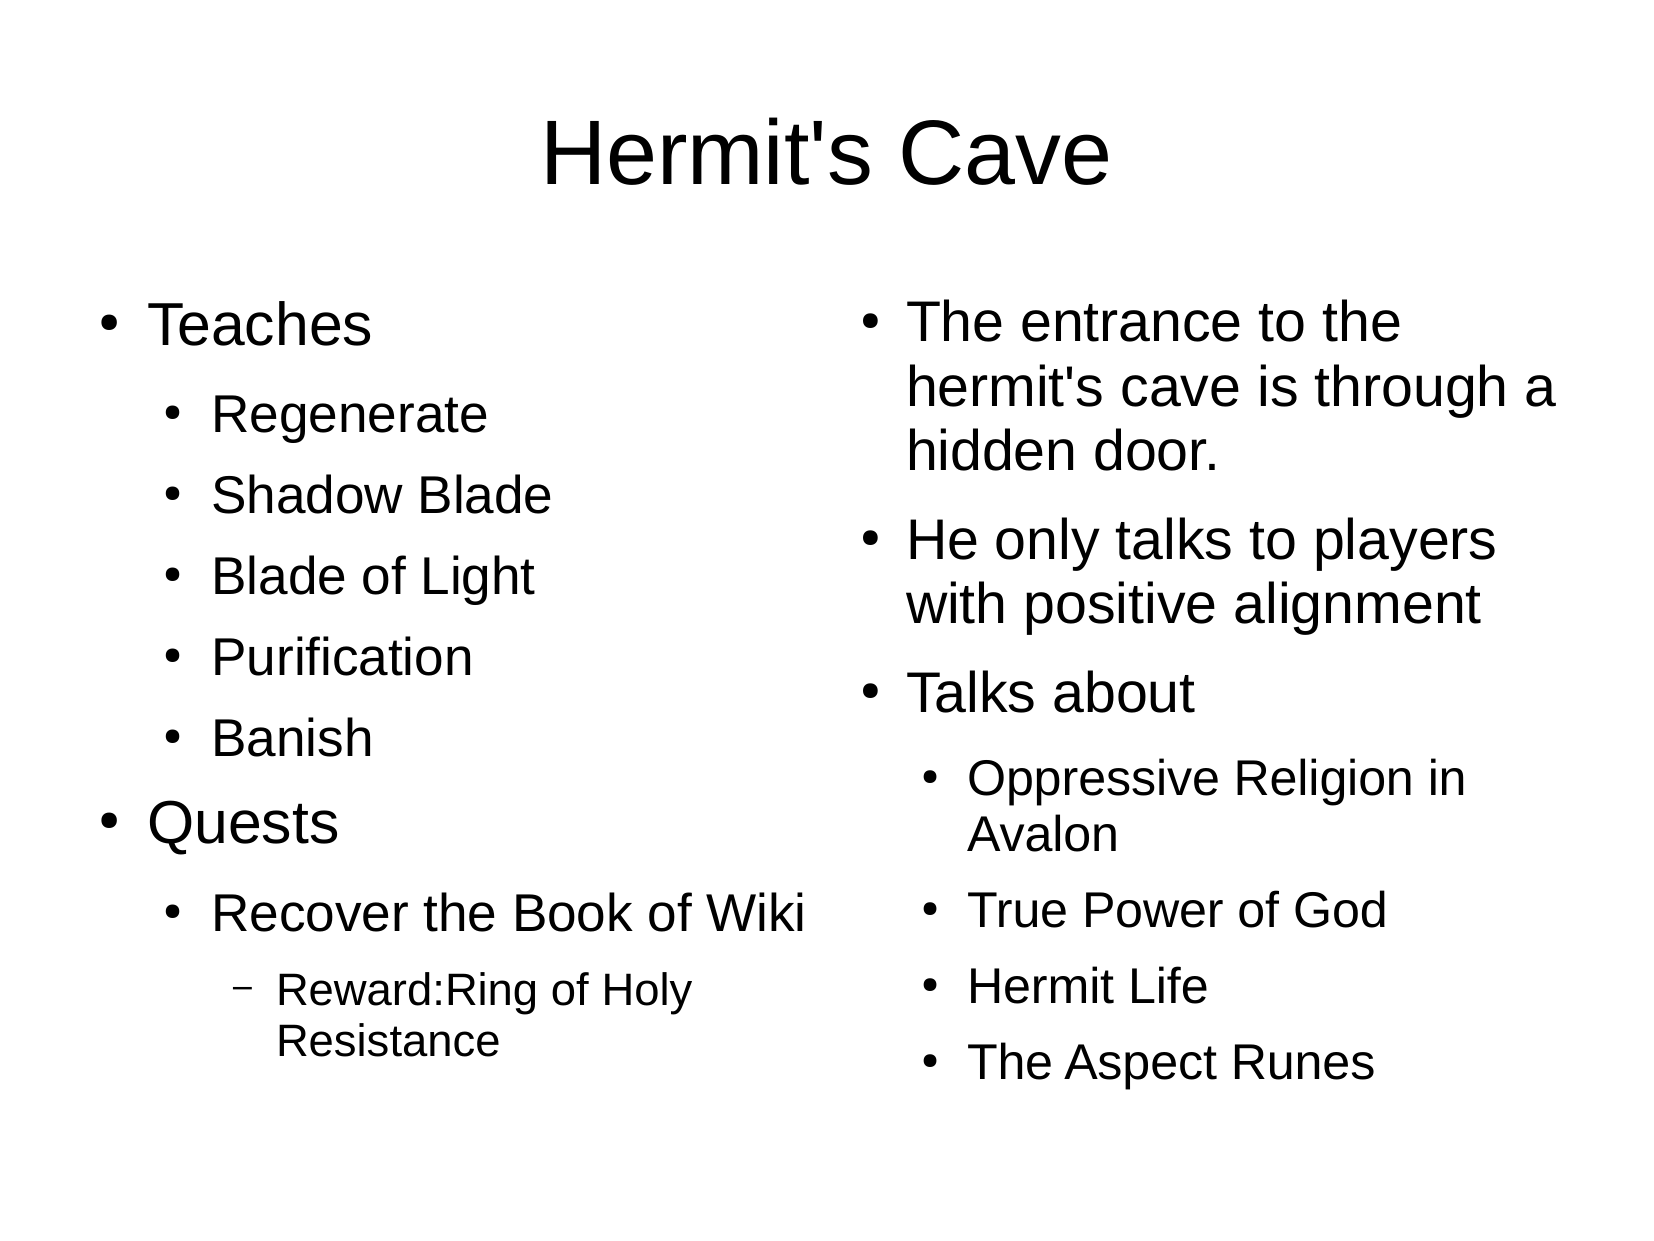

# Hermit's Cave
Teaches
Regenerate
Shadow Blade
Blade of Light
Purification
Banish
Quests
Recover the Book of Wiki
Reward:Ring of Holy Resistance
The entrance to the hermit's cave is through a hidden door.
He only talks to players with positive alignment
Talks about
Oppressive Religion in Avalon
True Power of God
Hermit Life
The Aspect Runes